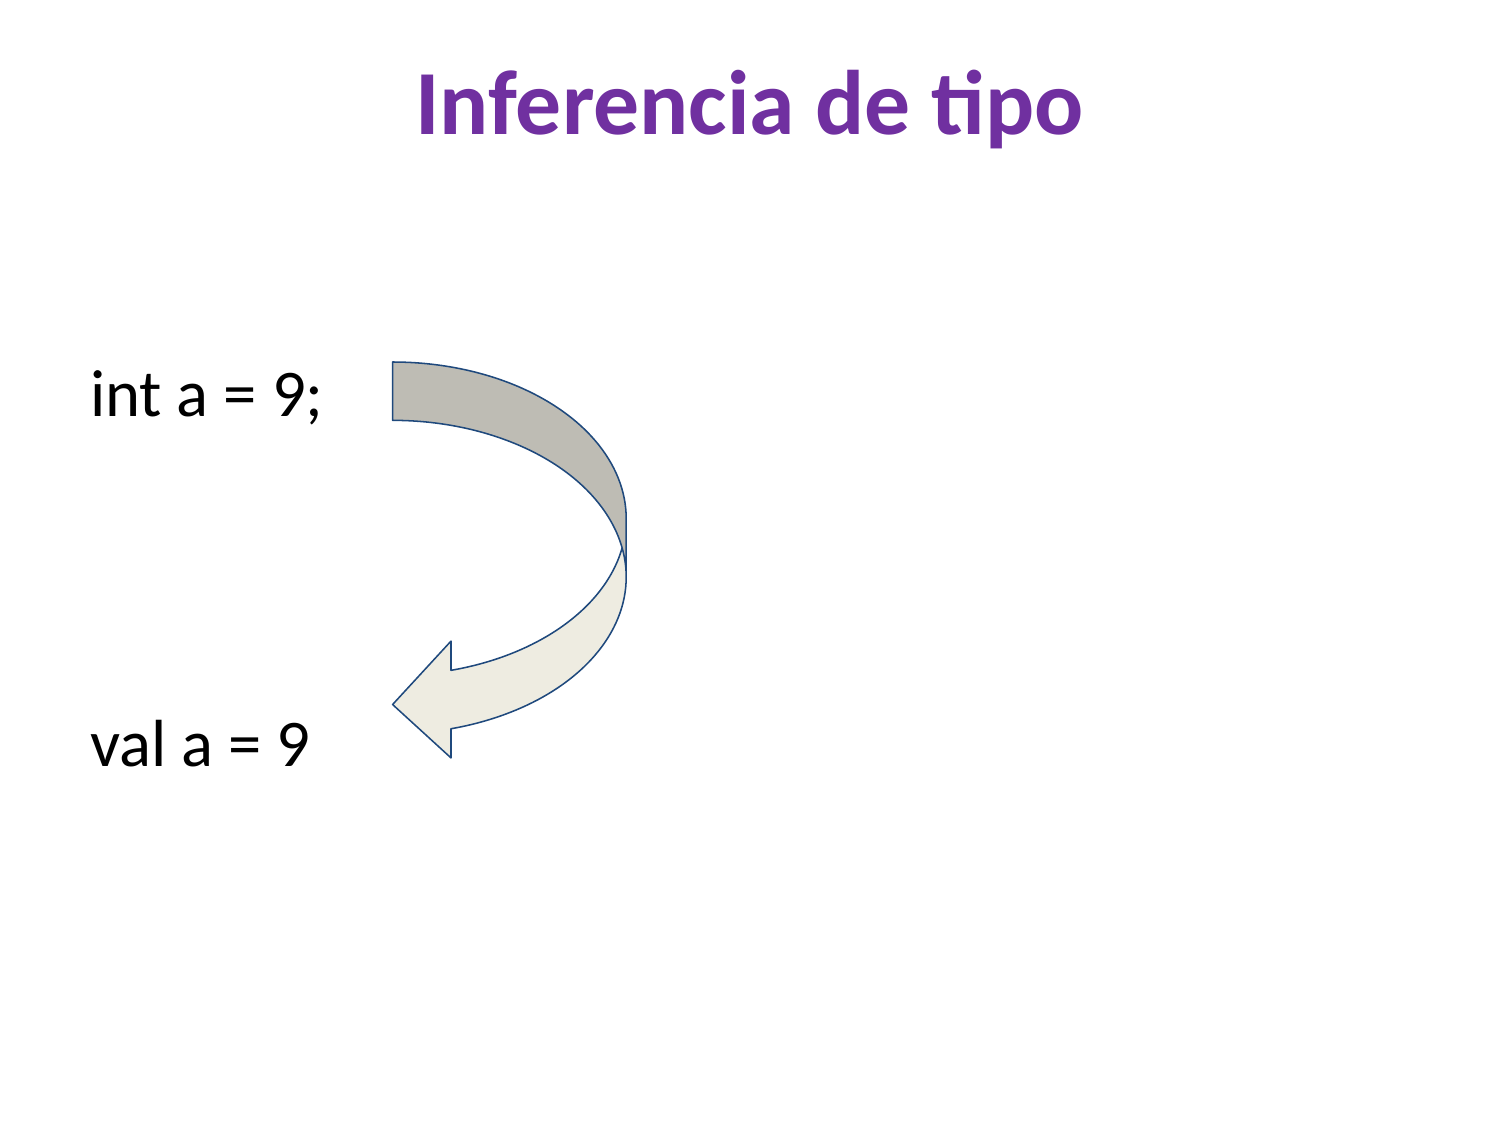

# Inferencia de tipo
int a = 9;
val a = 9